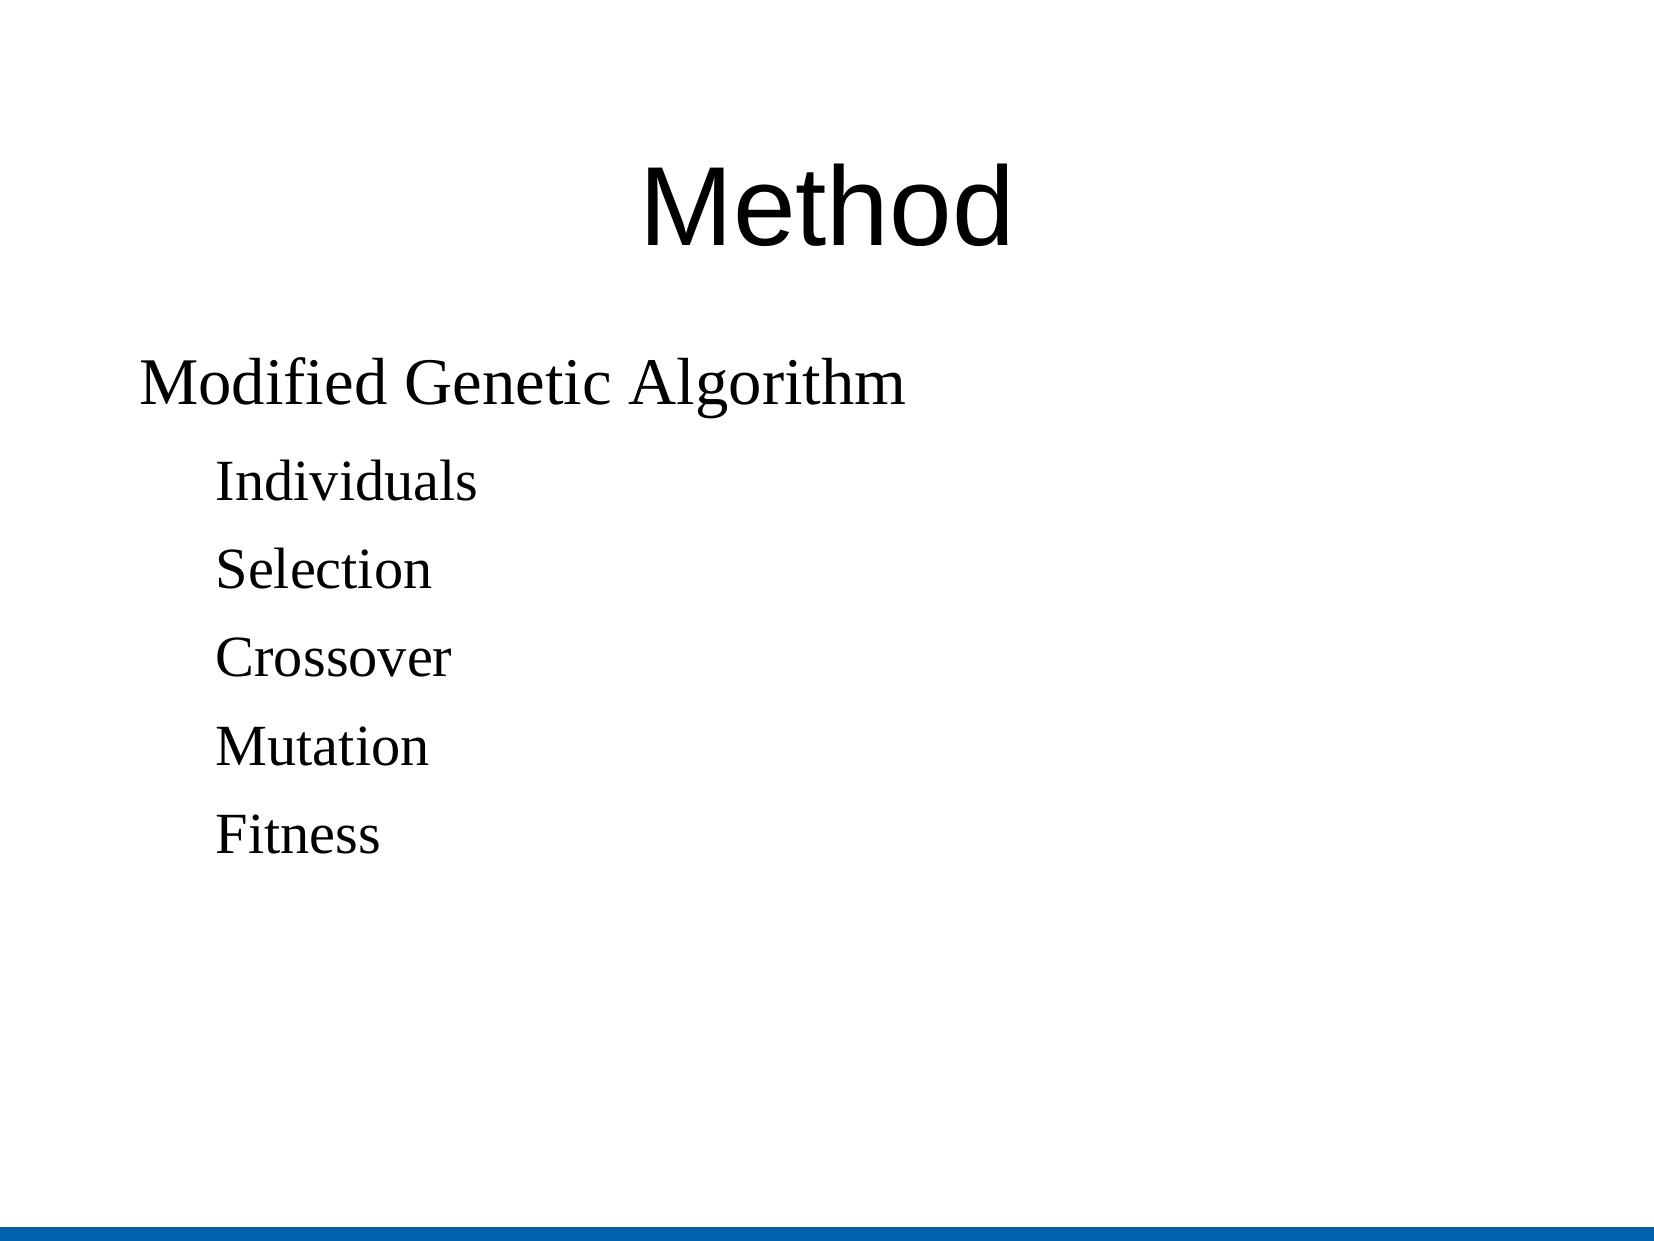

# Method
Modified Genetic Algorithm
Individuals
Selection
Crossover
Mutation
Fitness